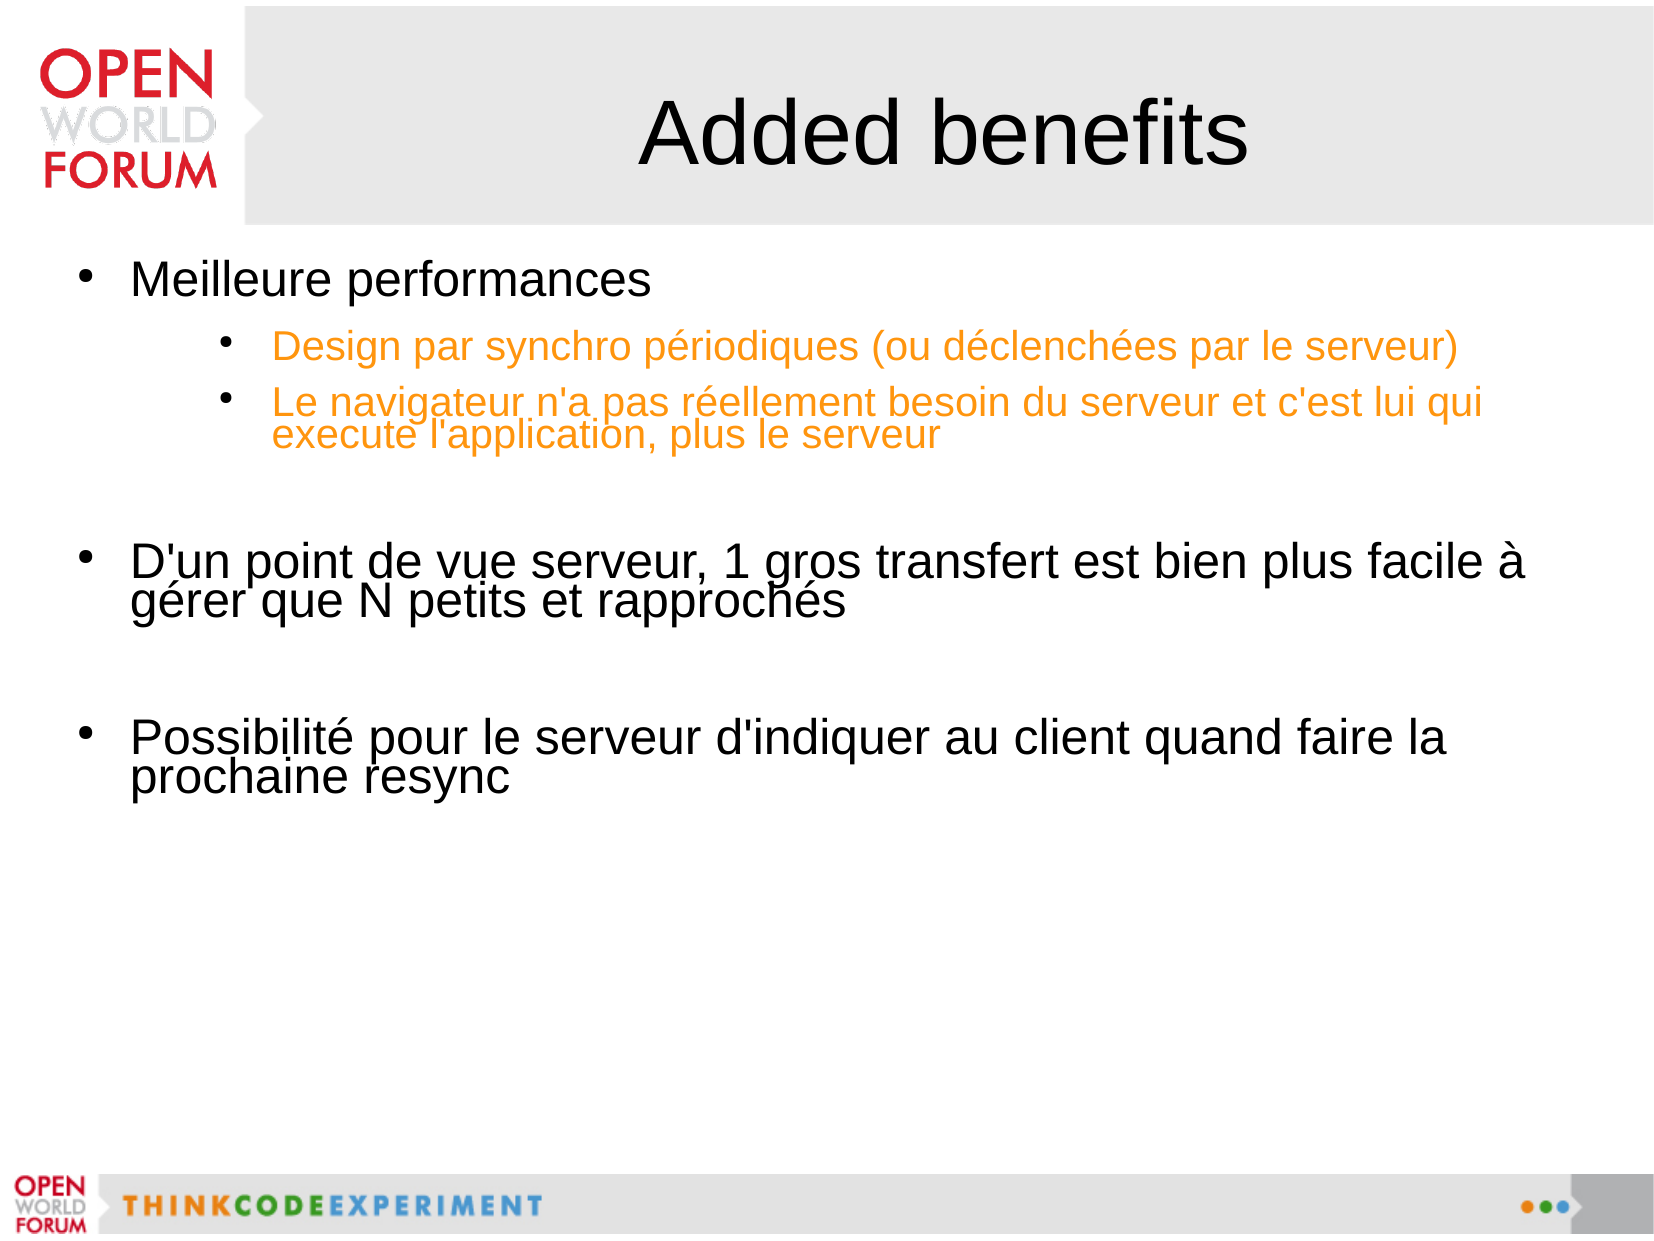

# Added benefits
Meilleure performances
Design par synchro périodiques (ou déclenchées par le serveur)
Le navigateur n'a pas réellement besoin du serveur et c'est lui qui execute l'application, plus le serveur
D'un point de vue serveur, 1 gros transfert est bien plus facile à gérer que N petits et rapprochés
Possibilité pour le serveur d'indiquer au client quand faire la prochaine resync